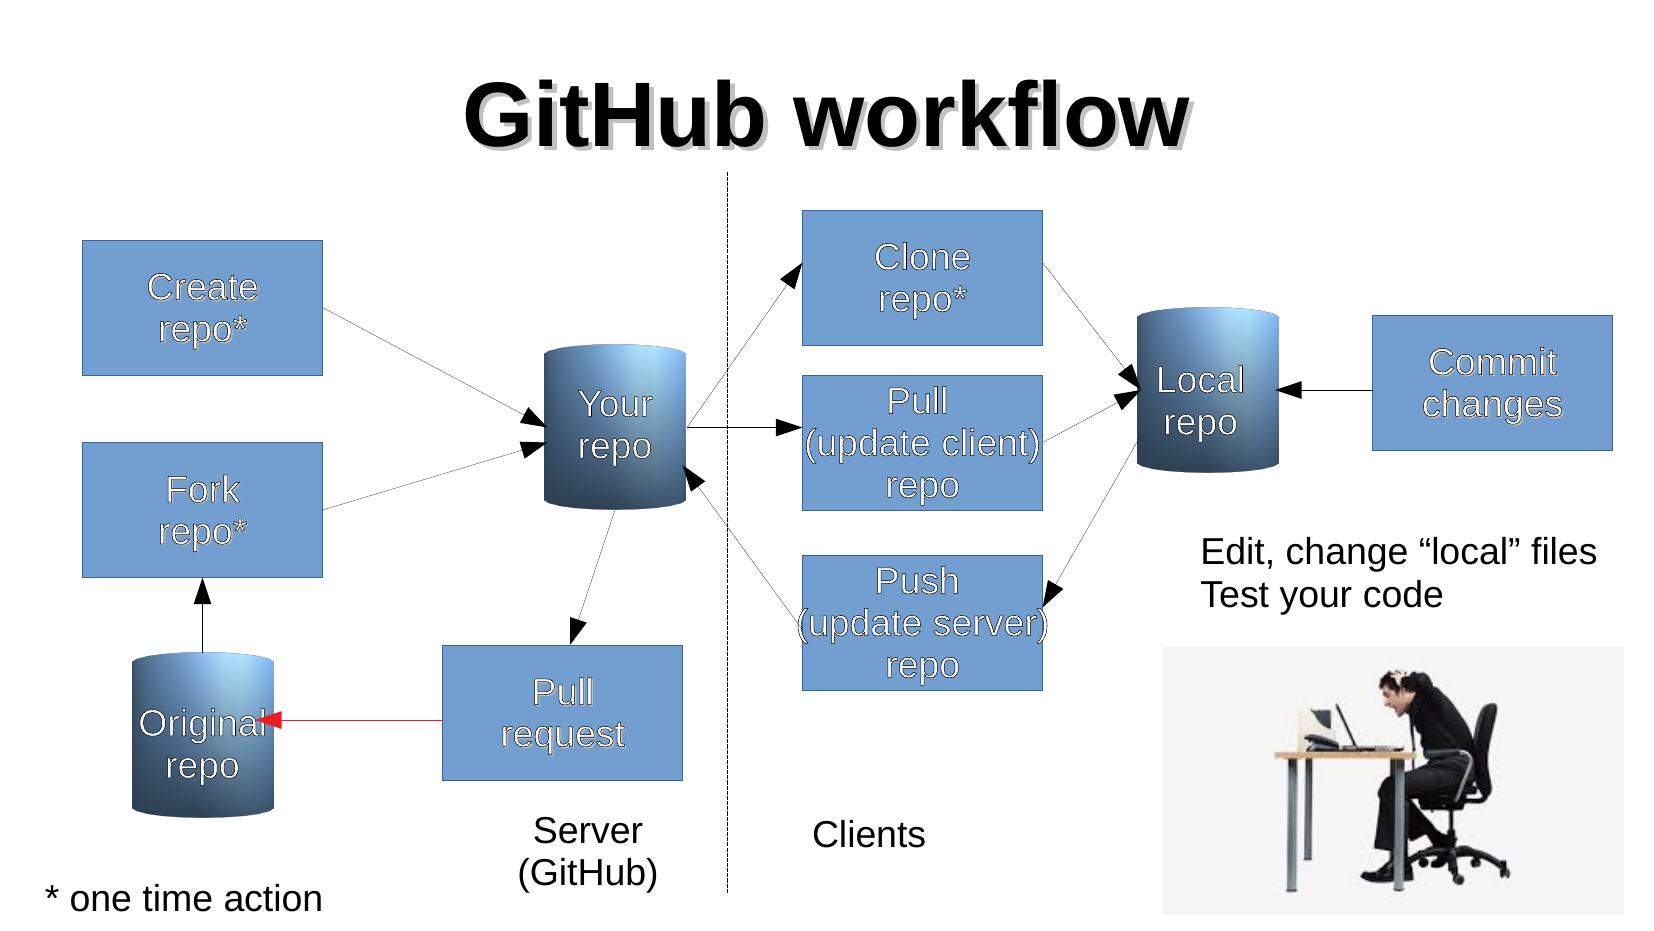

# GitHub workflow
Clone
repo*
Create
repo*
Commit
changes
Local
repo
Your
repo
Pull
(update client)
repo
Fork
repo*
Edit, change “local” files
Test your code
Push
(update server)
repo
Pull
request
Original
repo
Server
(GitHub)
Clients
* one time action